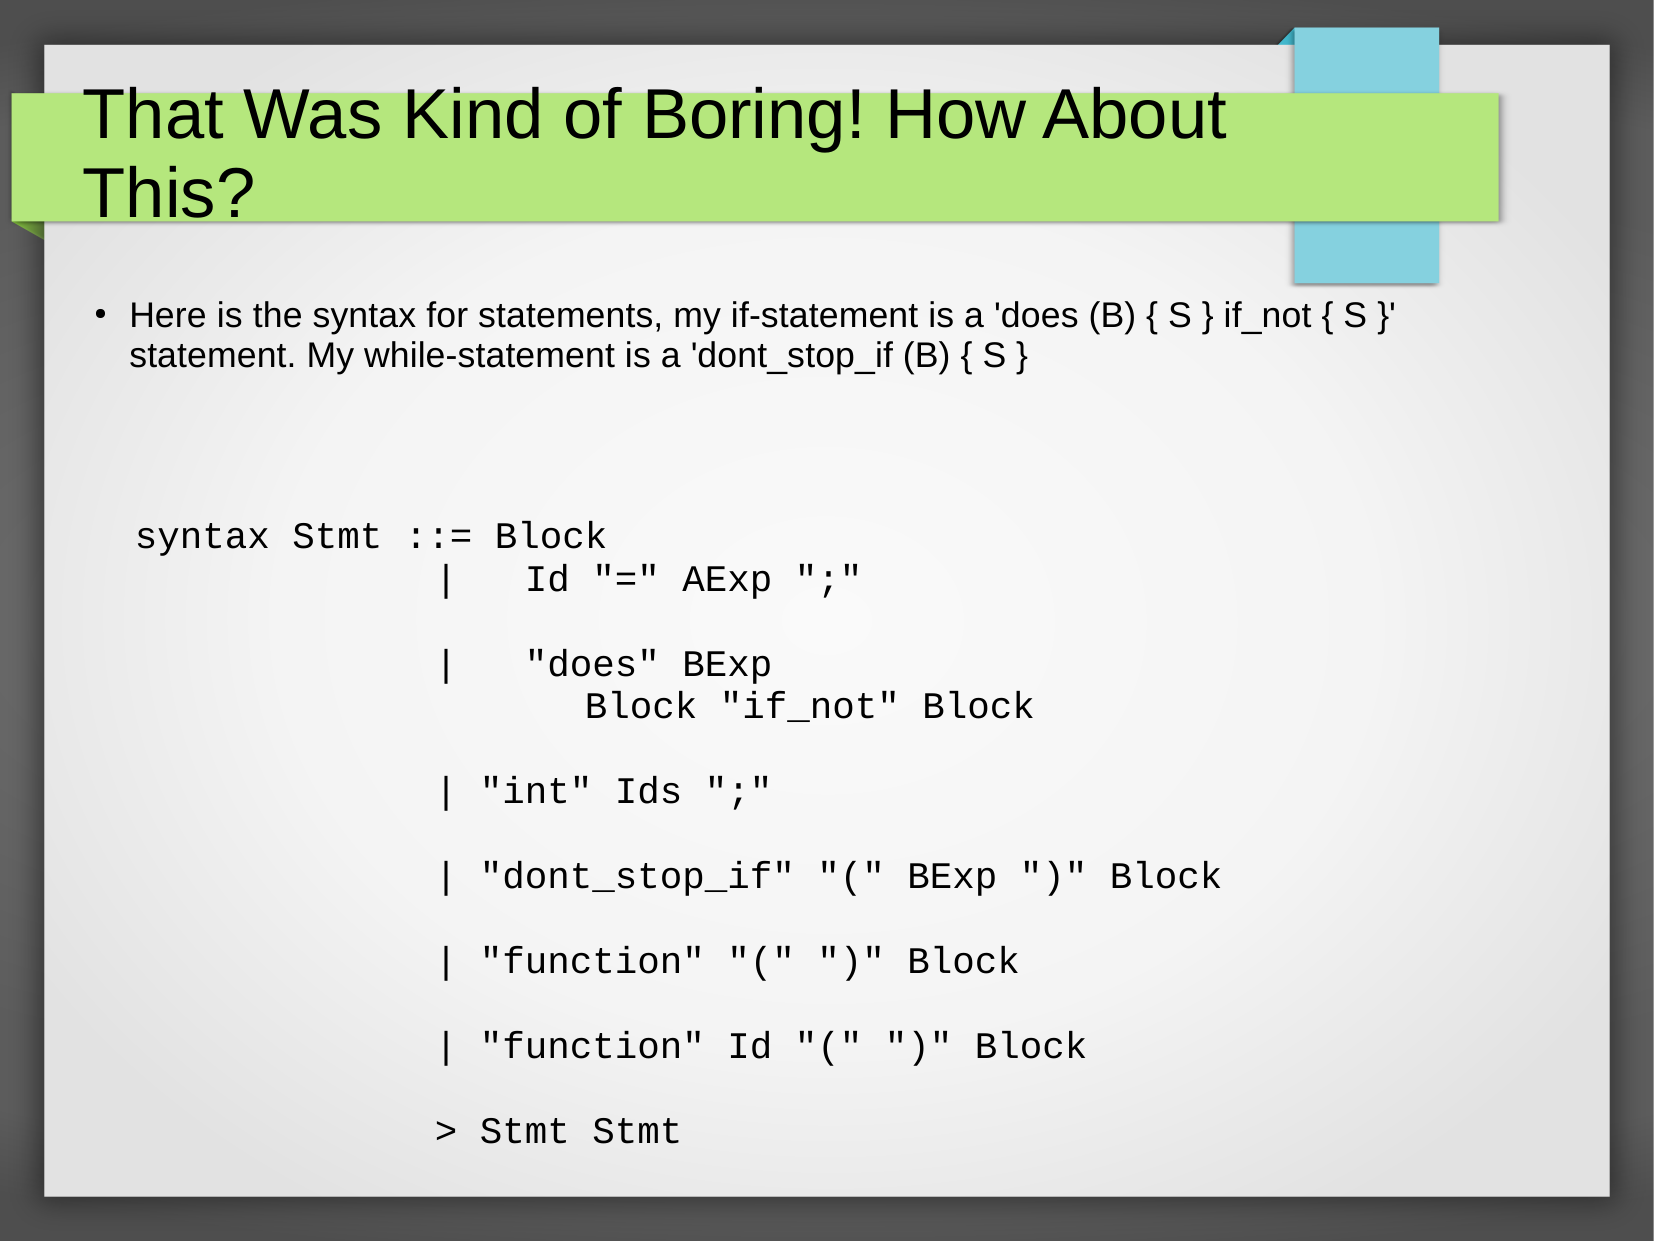

# That Was Kind of Boring! How About This?
Here is the syntax for statements, my if-statement is a 'does (B) { S } if_not { S }' statement. My while-statement is a 'dont_stop_if (B) { S }
syntax Stmt ::= Block
				| Id "=" AExp ";"
				| "does" BExp
						Block "if_not" Block
				| "int" Ids ";"
				| "dont_stop_if" "(" BExp ")" Block
				| "function" "(" ")" Block
				| "function" Id "(" ")" Block
				> Stmt Stmt